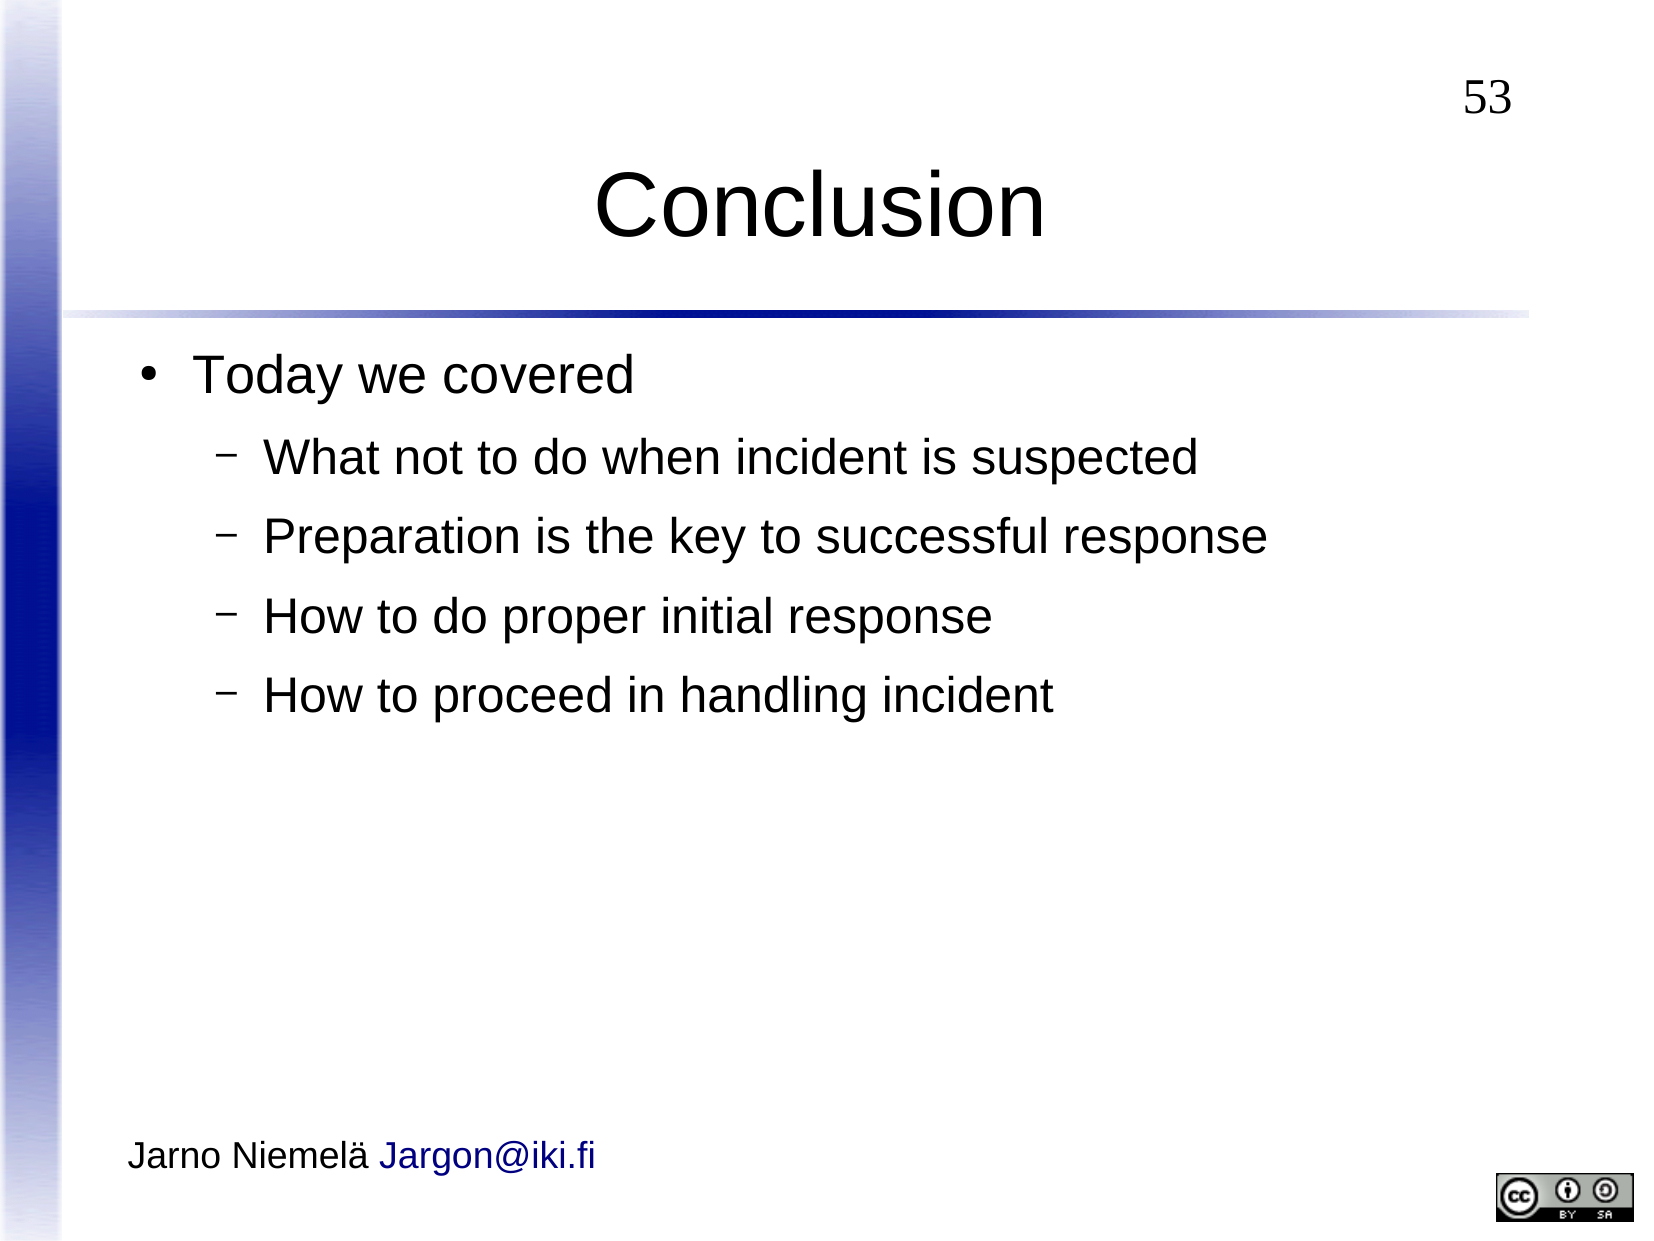

# Conclusion
Today we covered
What not to do when incident is suspected
Preparation is the key to successful response
How to do proper initial response
How to proceed in handling incident